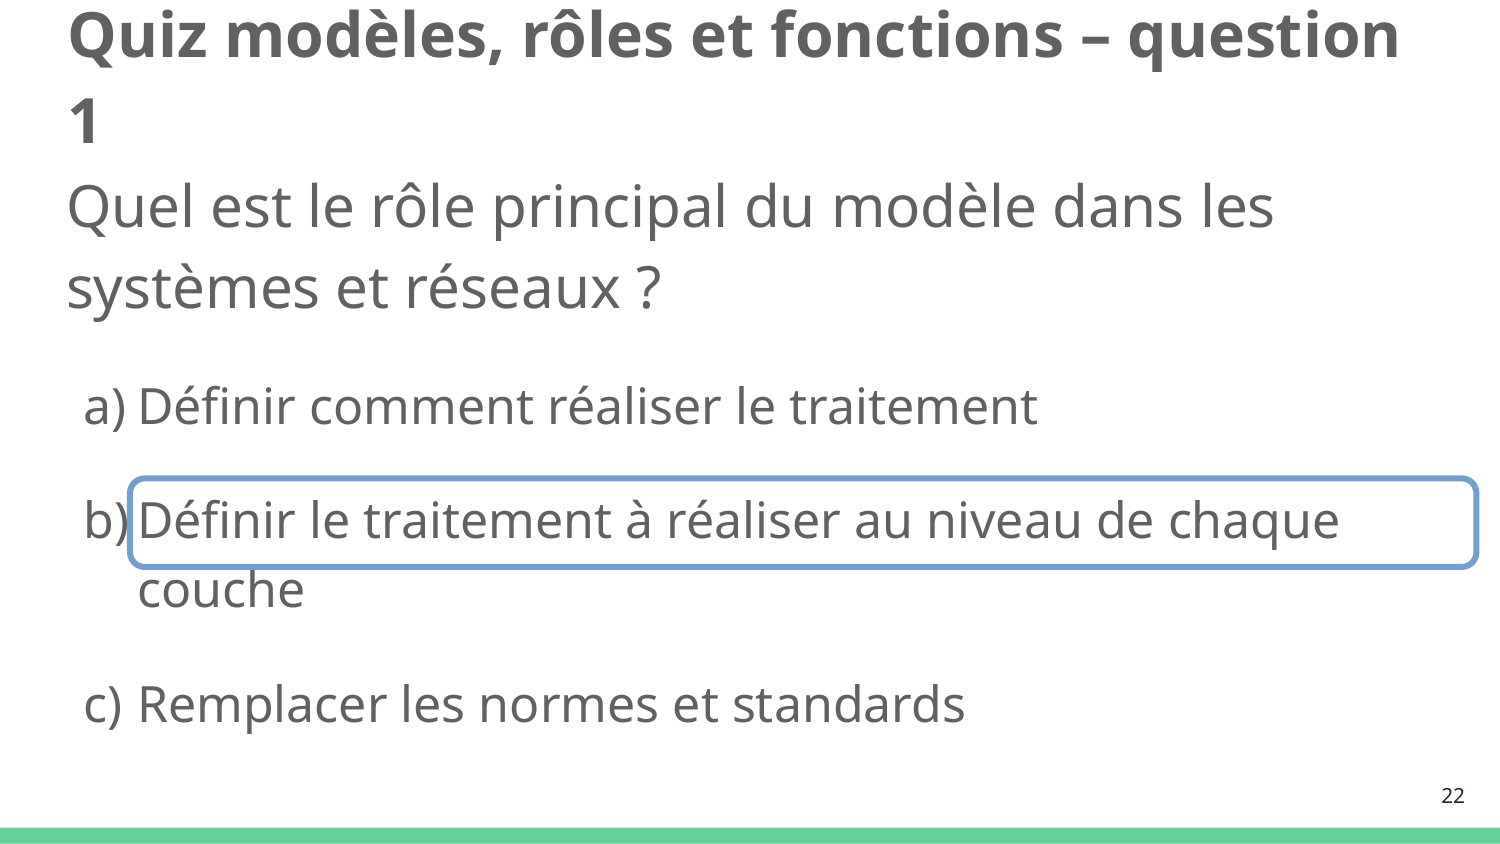

# Quiz modèles, rôles et fonctions – question 1
Quel est le rôle principal du modèle dans les systèmes et réseaux ?
Définir comment réaliser le traitement
Définir le traitement à réaliser au niveau de chaque couche
Remplacer les normes et standards